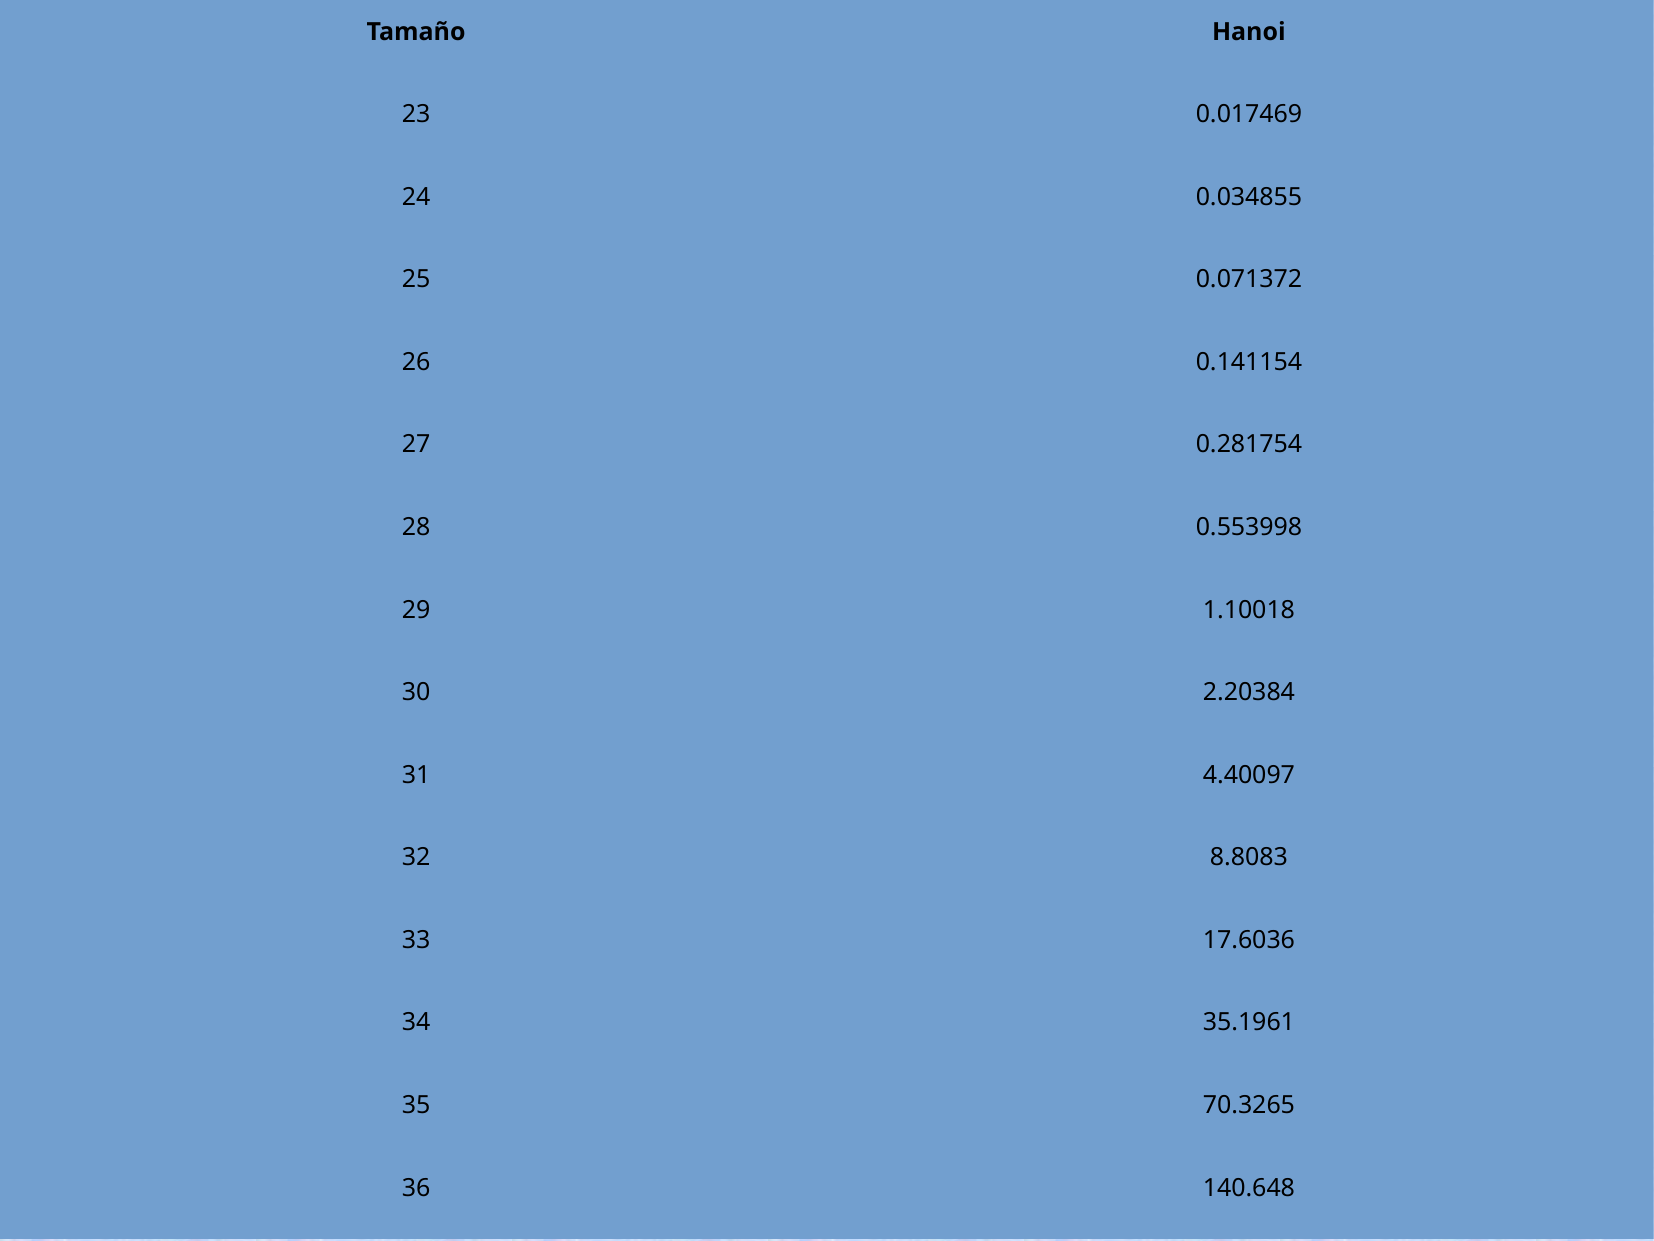

| Tamaño | Hanoi |
| --- | --- |
| 23 | 0.017469 |
| 24 | 0.034855 |
| 25 | 0.071372 |
| 26 | 0.141154 |
| 27 | 0.281754 |
| 28 | 0.553998 |
| 29 | 1.10018 |
| 30 | 2.20384 |
| 31 | 4.40097 |
| 32 | 8.8083 |
| 33 | 17.6036 |
| 34 | 35.1961 |
| 35 | 70.3265 |
| 36 | 140.648 |
#